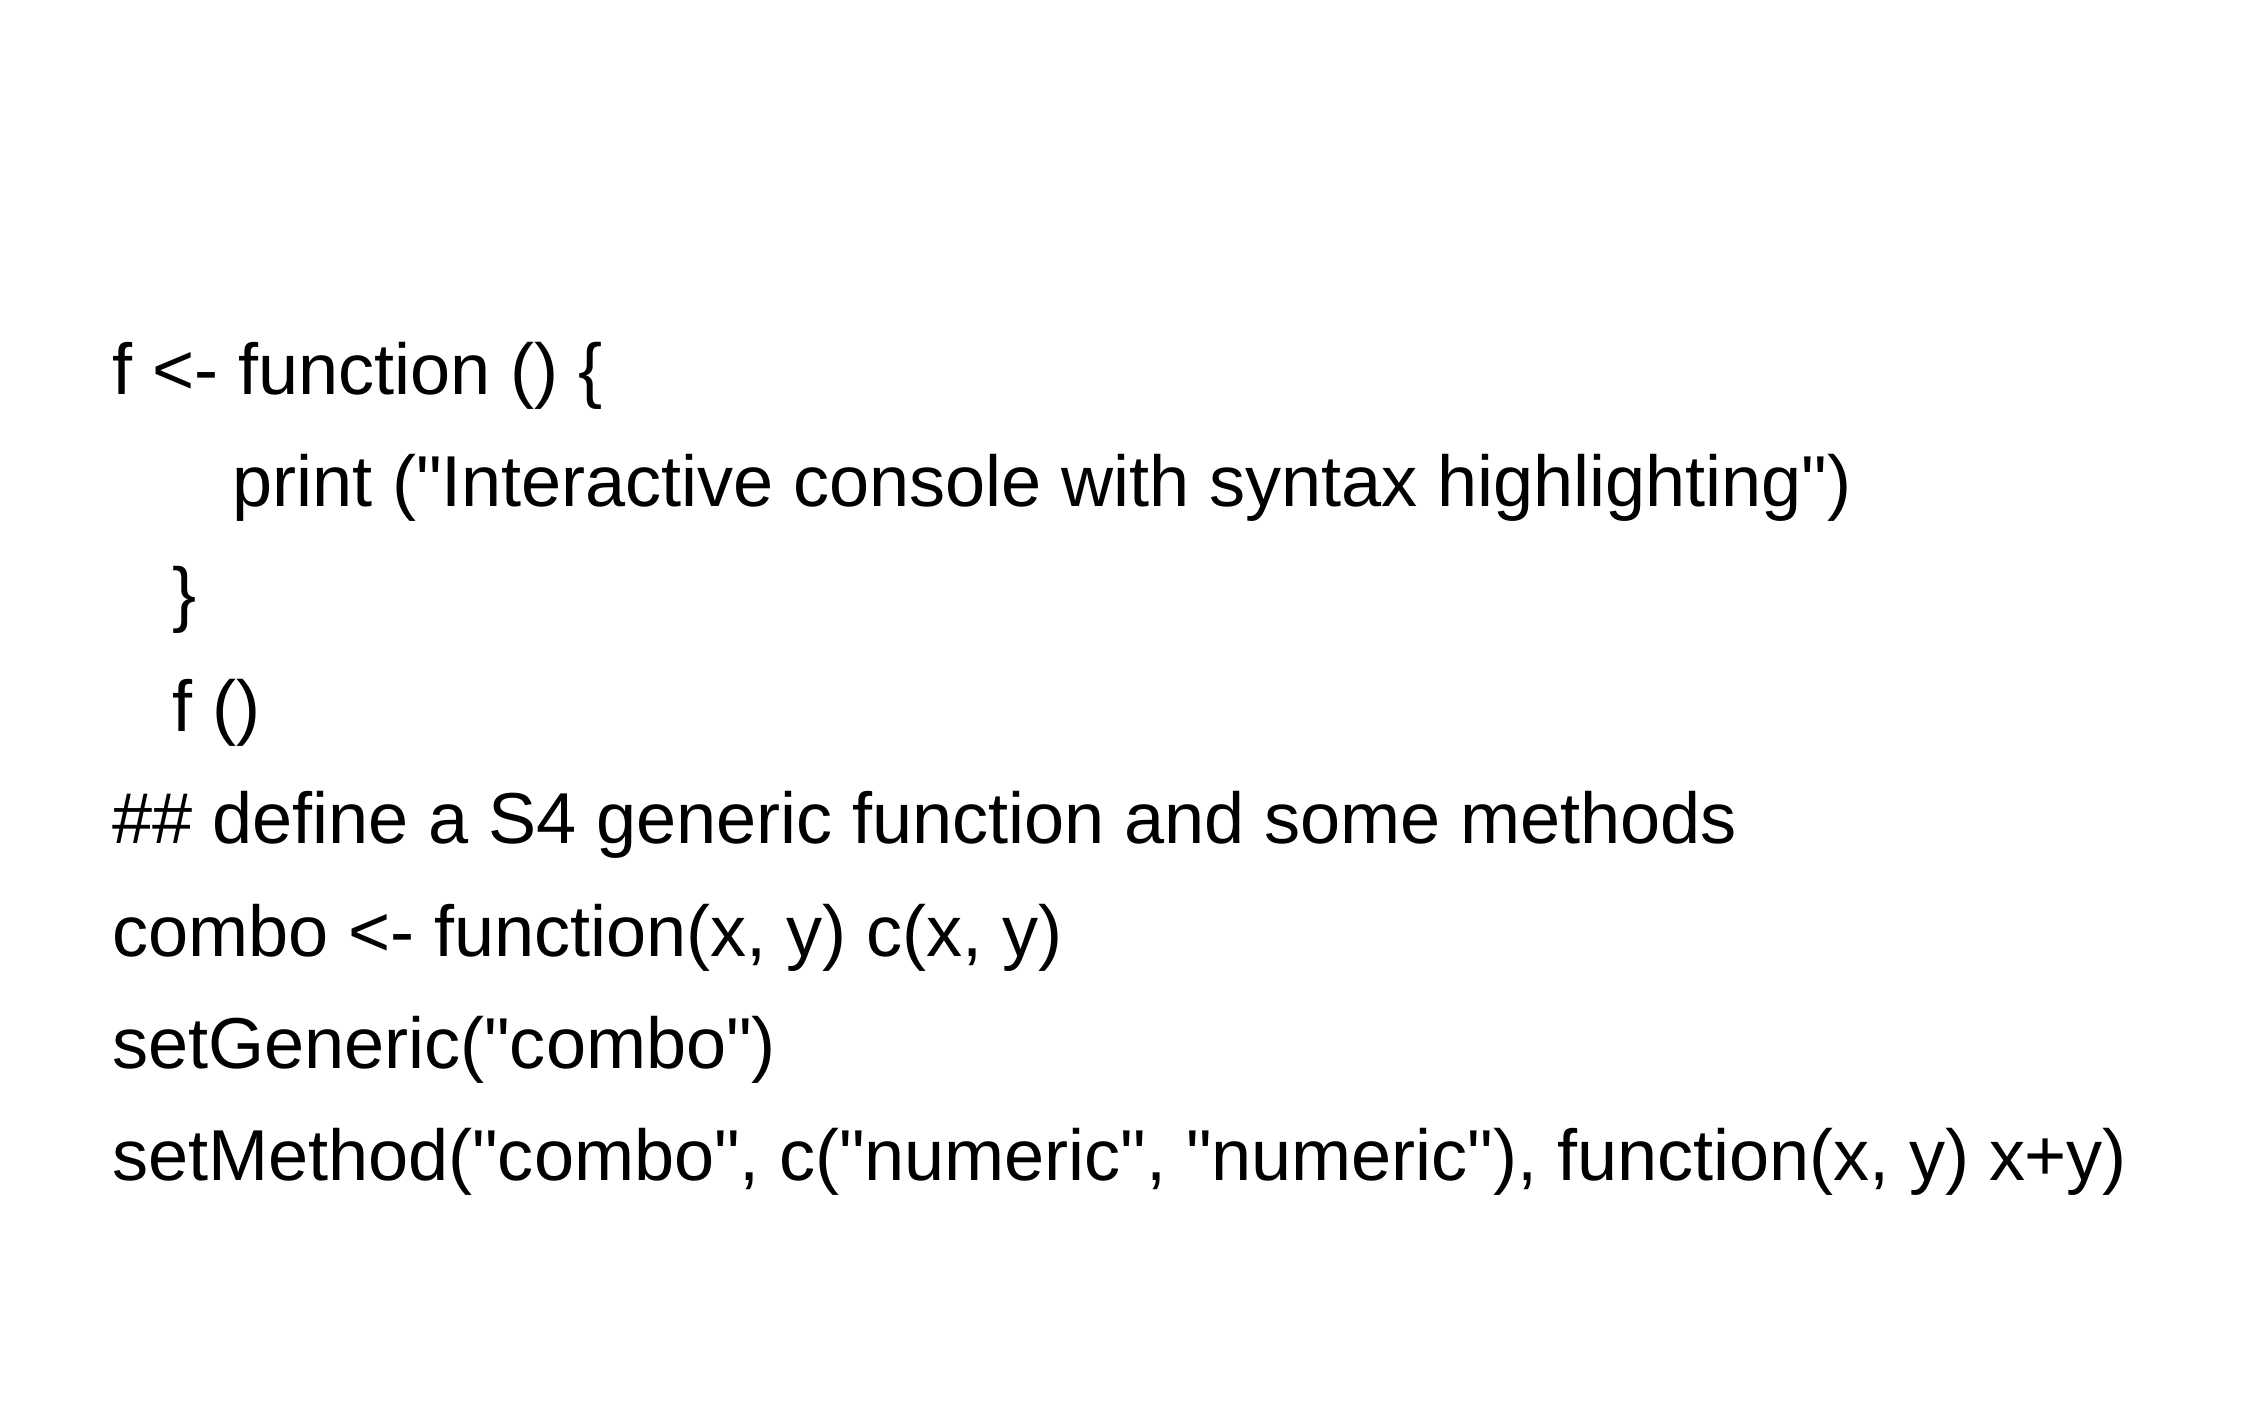

# f <- function () {
 print ("Interactive console with syntax highlighting")
 }
 f ()
## define a S4 generic function and some methods
combo <- function(x, y) c(x, y)
setGeneric("combo")
setMethod("combo", c("numeric", "numeric"), function(x, y) x+y)